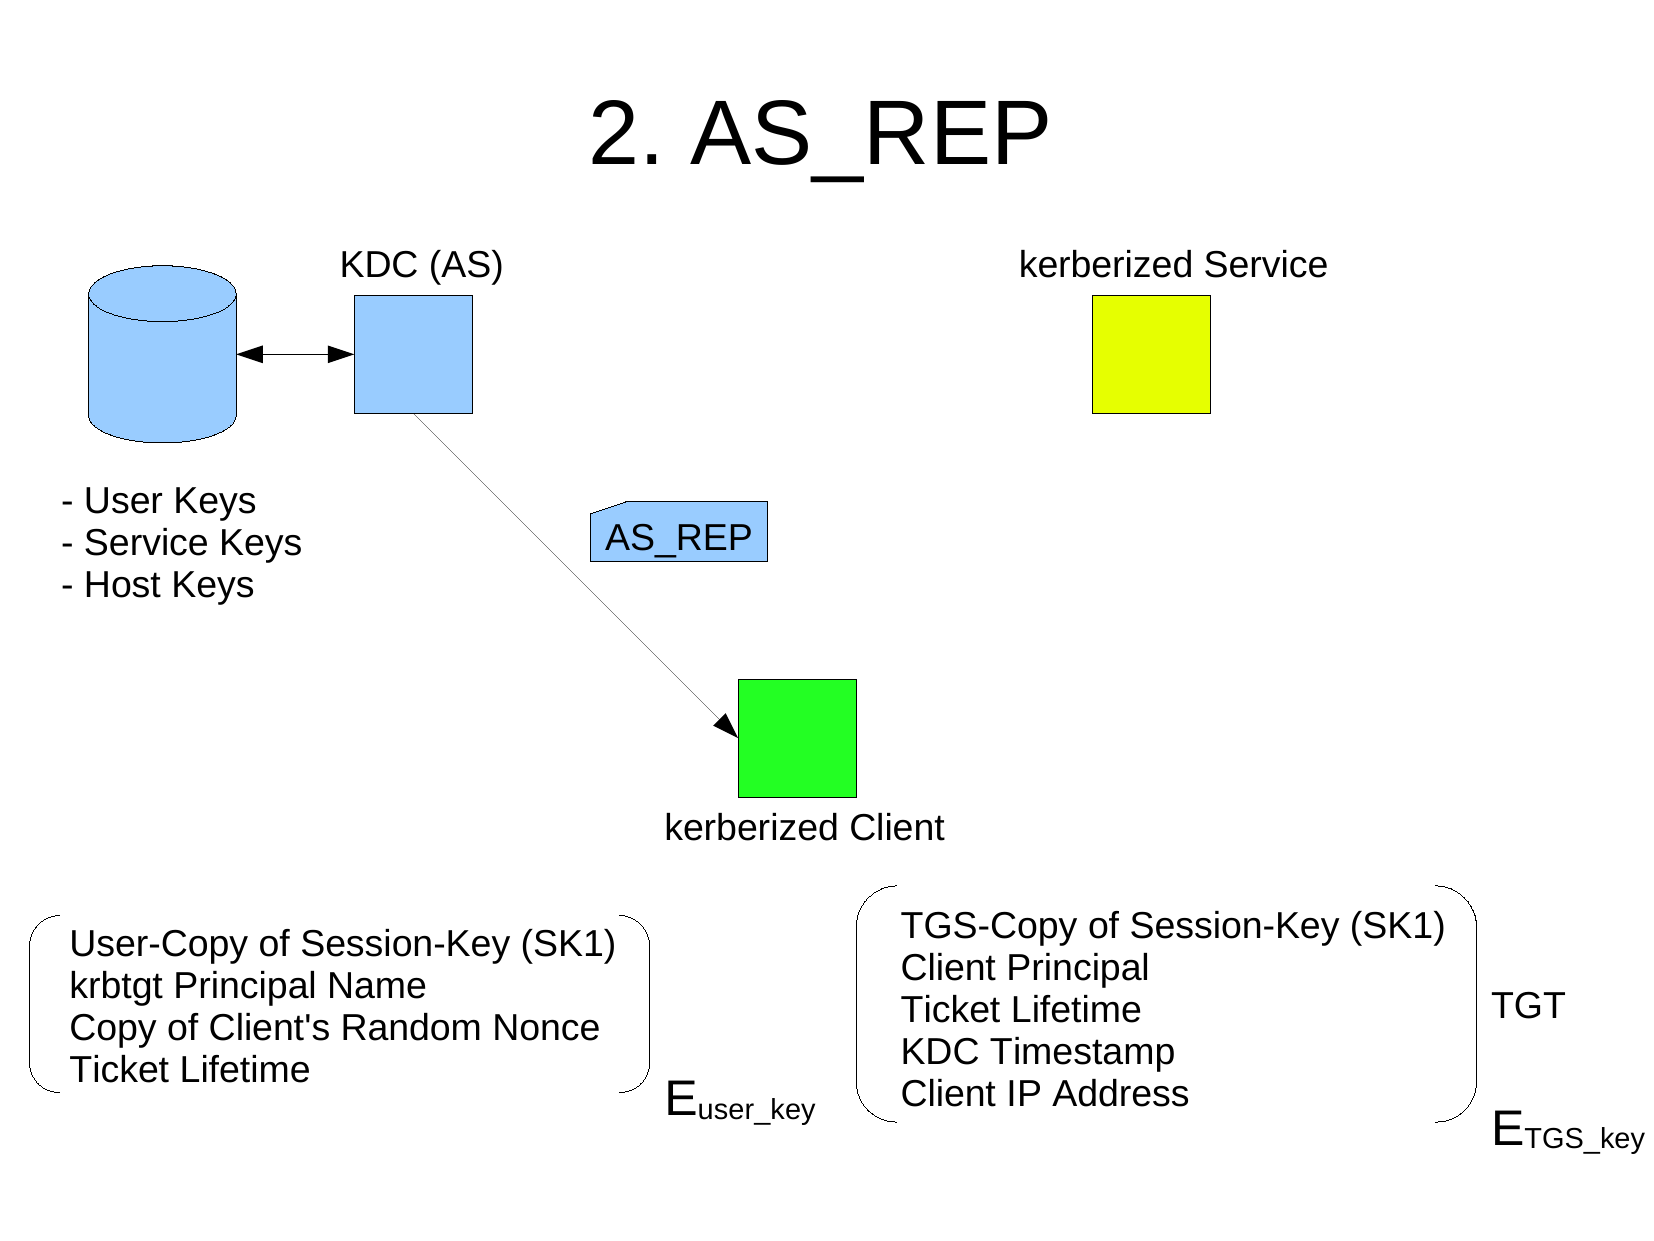

# 2. AS_REP
KDC (AS)
kerberized Service
- User Keys
- Service Keys
- Host Keys
AS_REP
kerberized Client
TGS-Copy of Session-Key (SK1)
Client Principal
Ticket Lifetime
KDC Timestamp
Client IP Address
User-Copy of Session-Key (SK1)
krbtgt Principal Name
Copy of Client's Random Nonce
Ticket Lifetime
TGT
Euser_key
ETGS_key